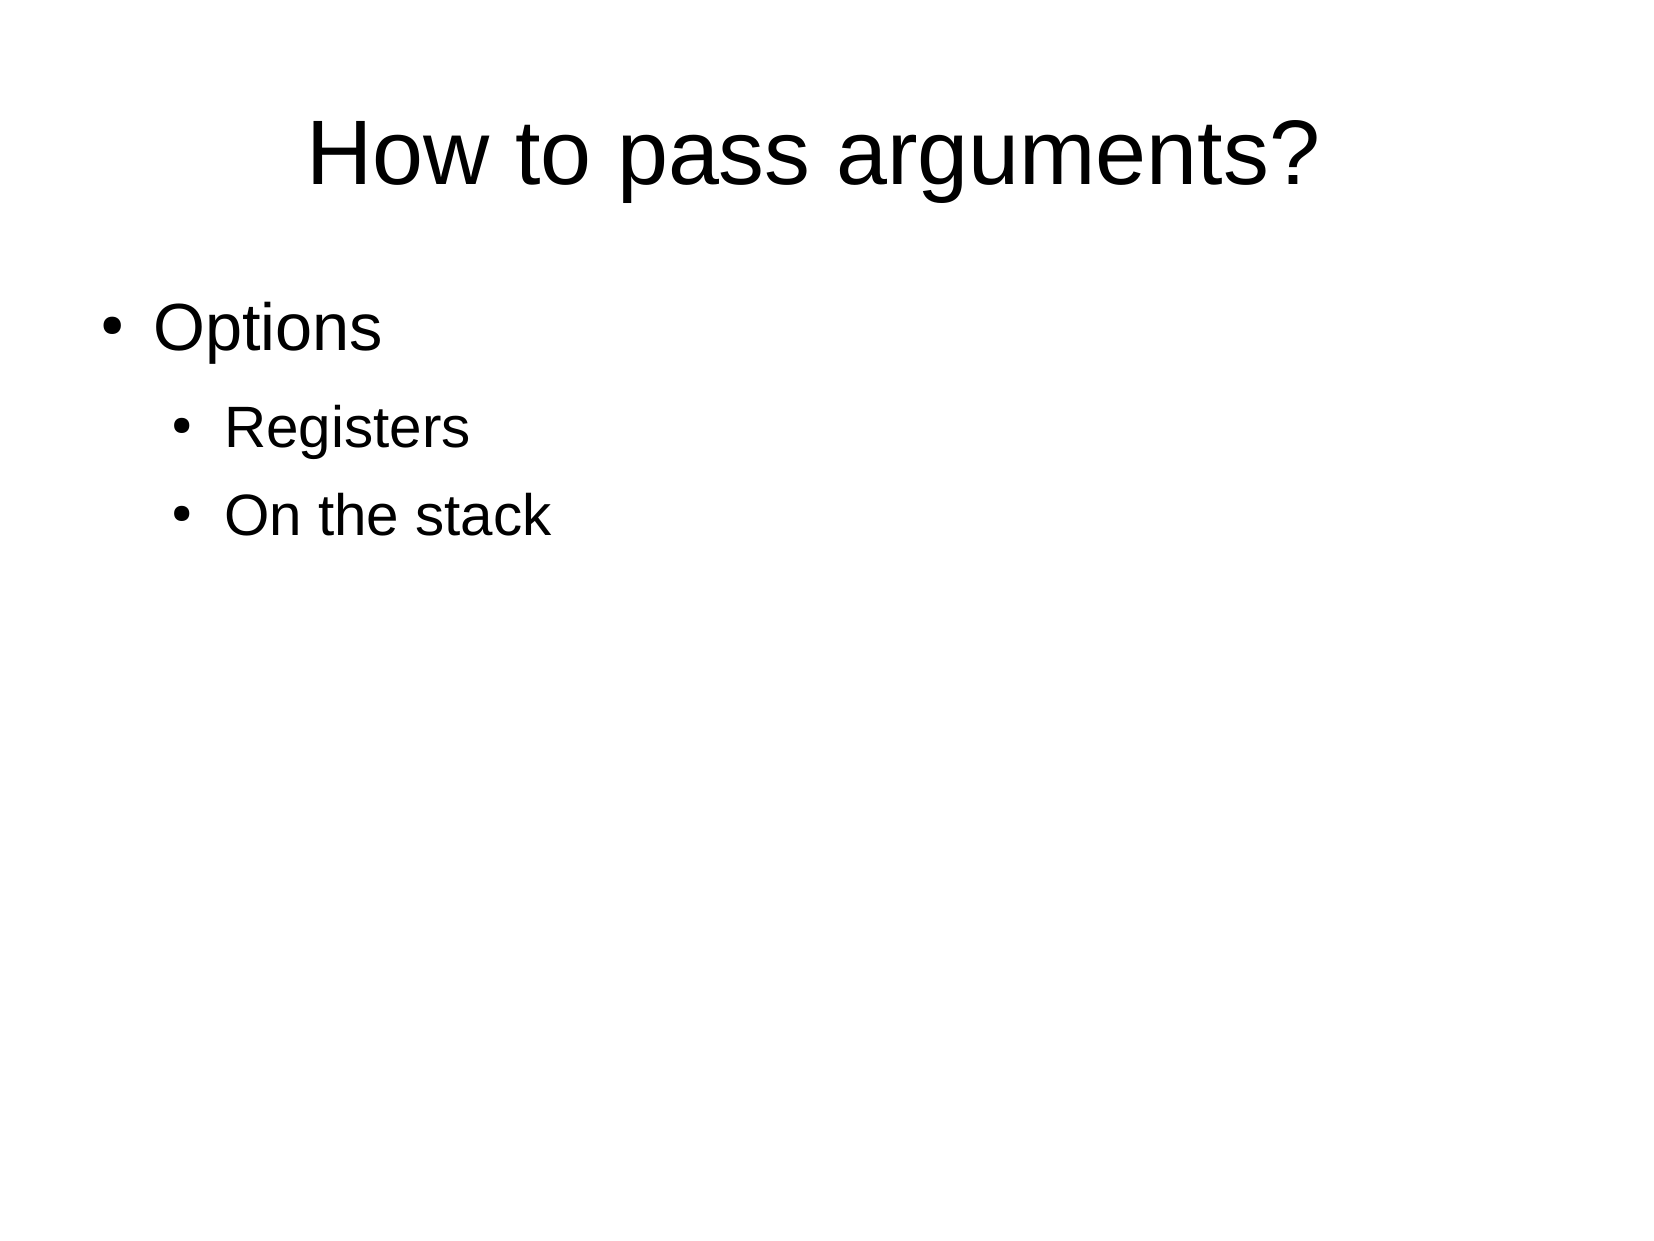

# How to pass arguments?
Options
Registers
On the stack